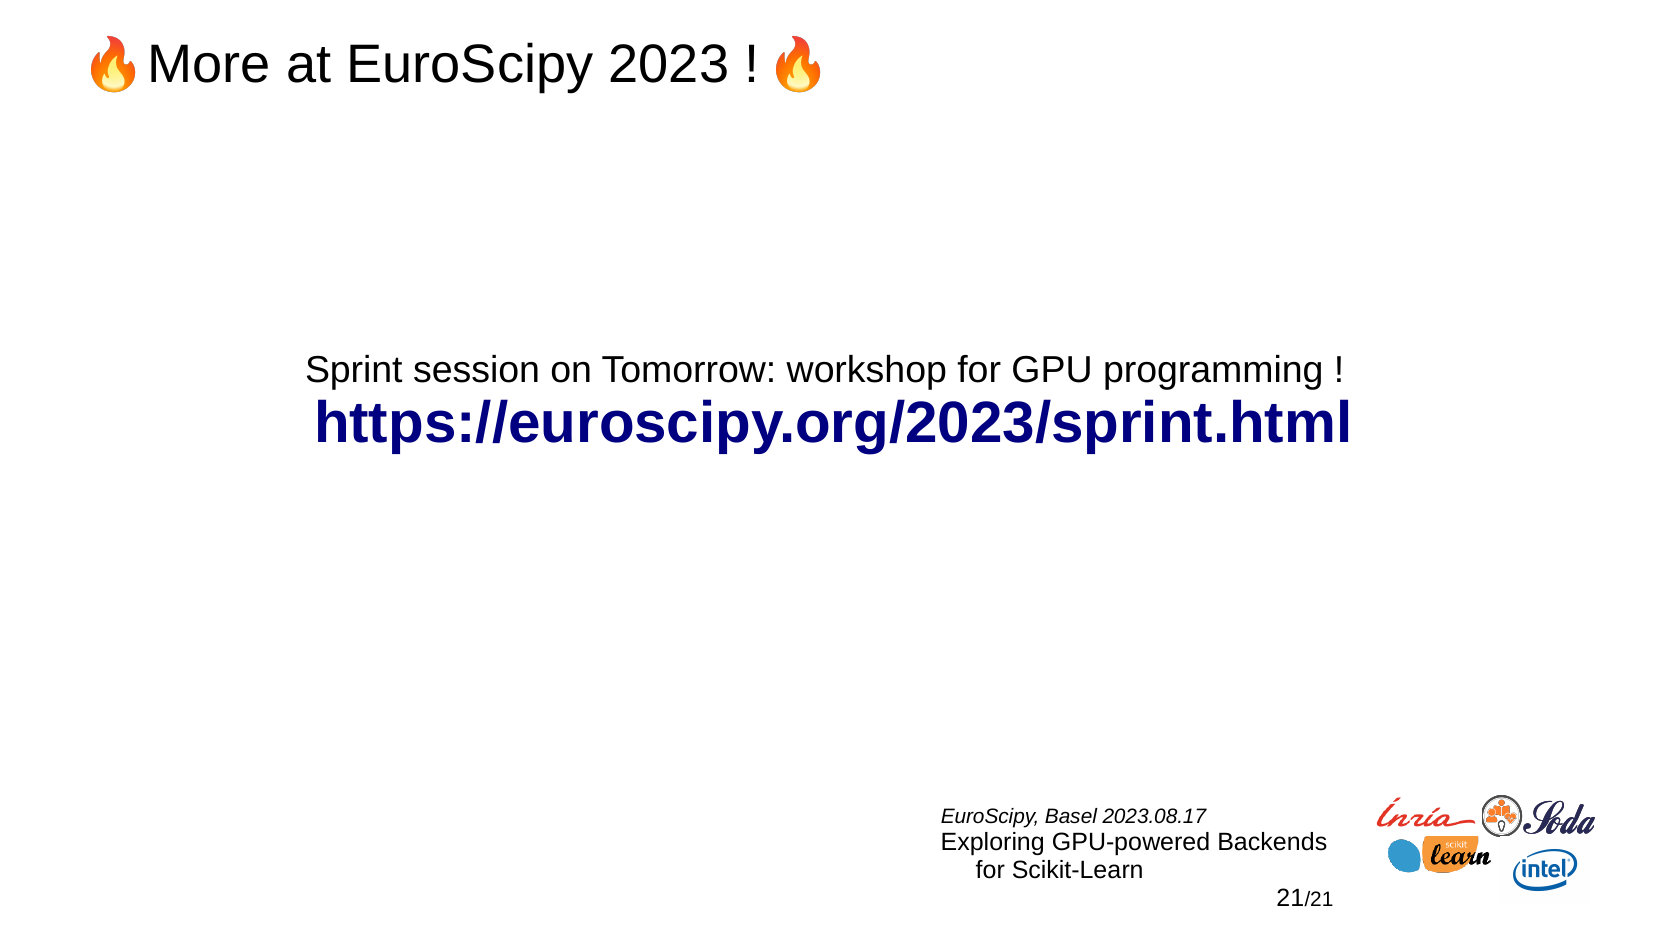

More at EuroScipy 2023 !
Sprint session on Tomorrow: workshop for GPU programming !
 https://euroscipy.org/2023/sprint.html
 EuroScipy, Basel 2023.08.17
 Exploring GPU-powered Backends
 for Scikit-Learn
 21/21